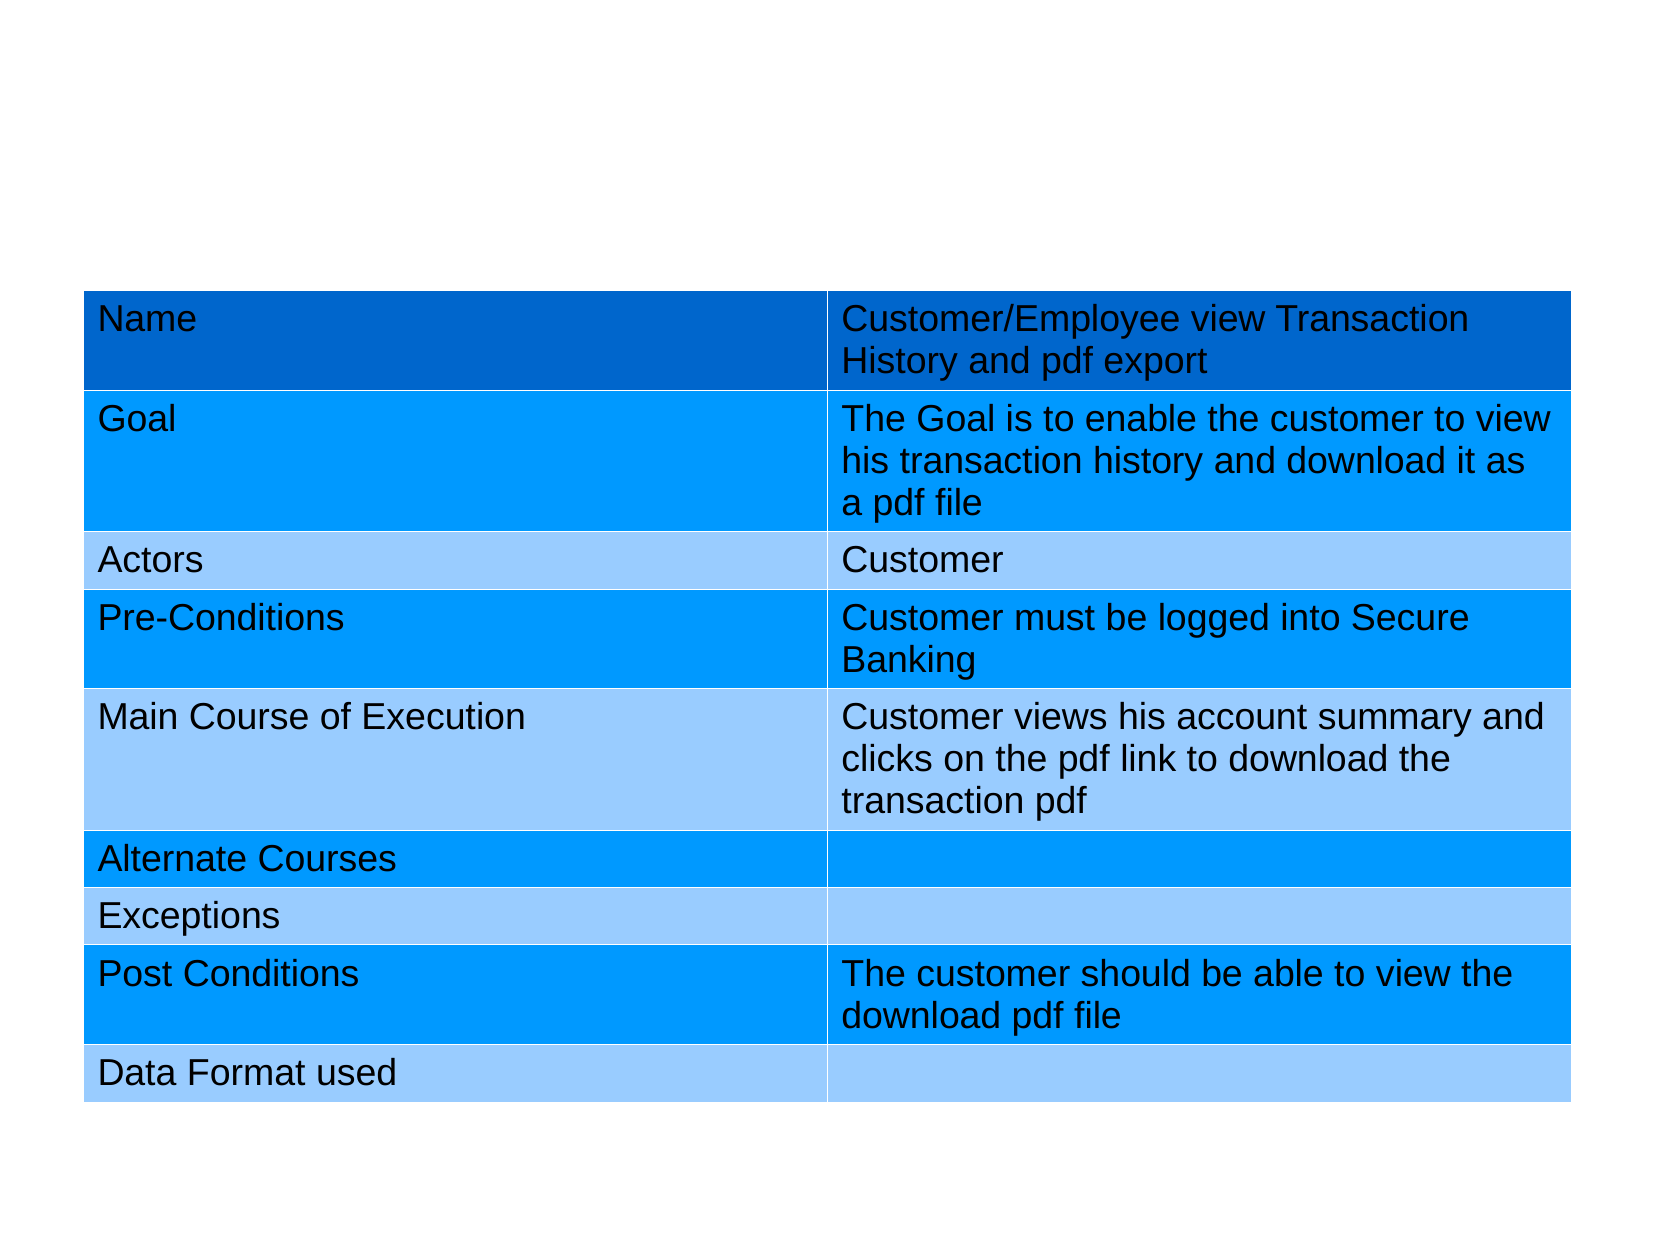

| Name | Customer/Employee view Transaction History and pdf export |
| --- | --- |
| Goal | The Goal is to enable the customer to view his transaction history and download it as a pdf file |
| Actors | Customer |
| Pre-Conditions | Customer must be logged into Secure Banking |
| Main Course of Execution | Customer views his account summary and clicks on the pdf link to download the transaction pdf |
| Alternate Courses | |
| Exceptions | |
| Post Conditions | The customer should be able to view the download pdf file |
| Data Format used | |